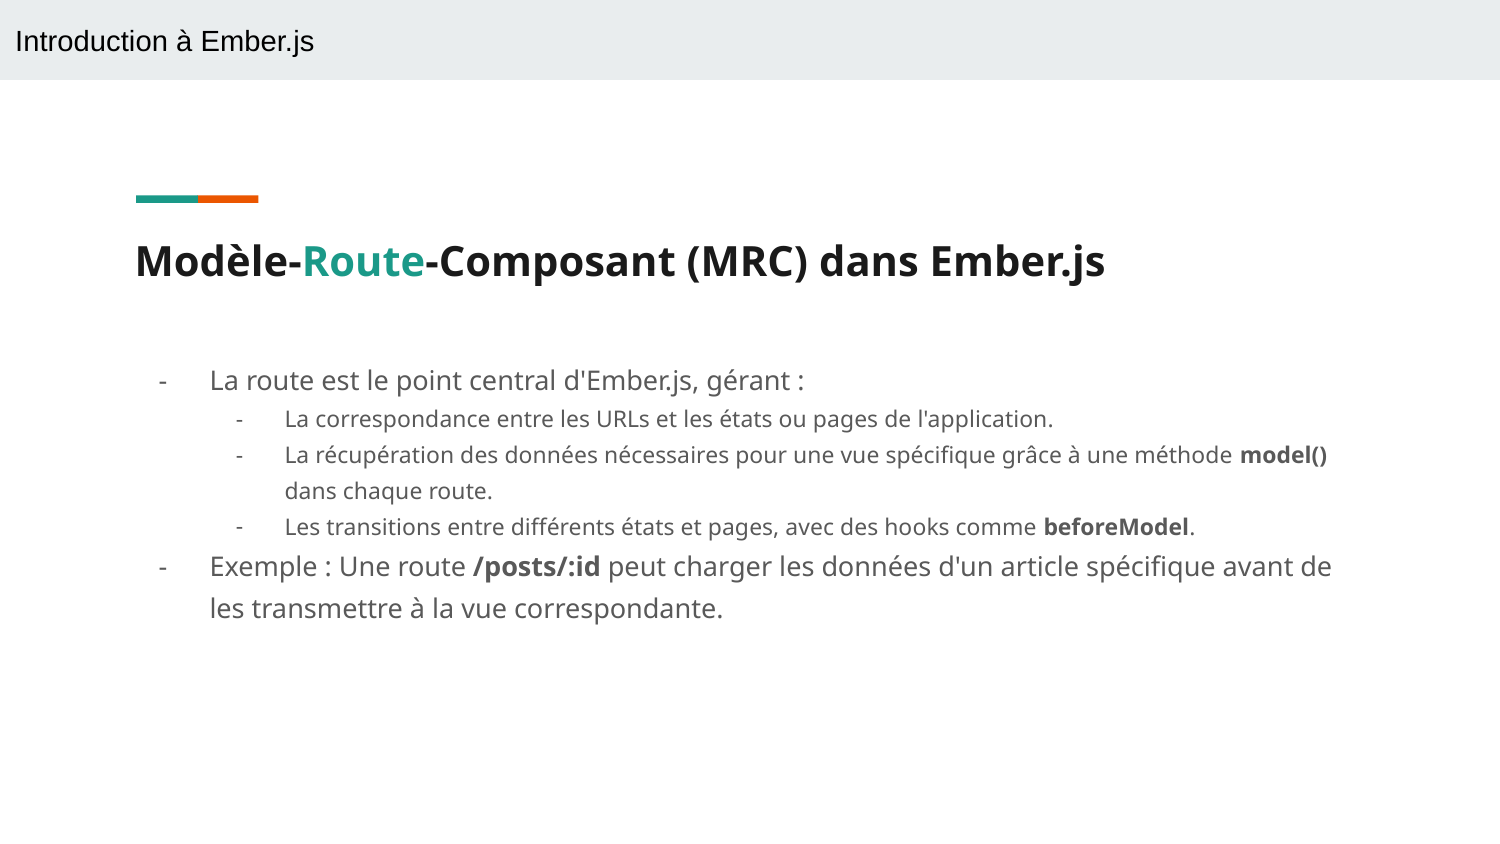

# Modèle-Route-Composant (MRC) dans Ember.js
La route est le point central d'Ember.js, gérant :
La correspondance entre les URLs et les états ou pages de l'application.
La récupération des données nécessaires pour une vue spécifique grâce à une méthode model() dans chaque route.
Les transitions entre différents états et pages, avec des hooks comme beforeModel.
Exemple : Une route /posts/:id peut charger les données d'un article spécifique avant de les transmettre à la vue correspondante.